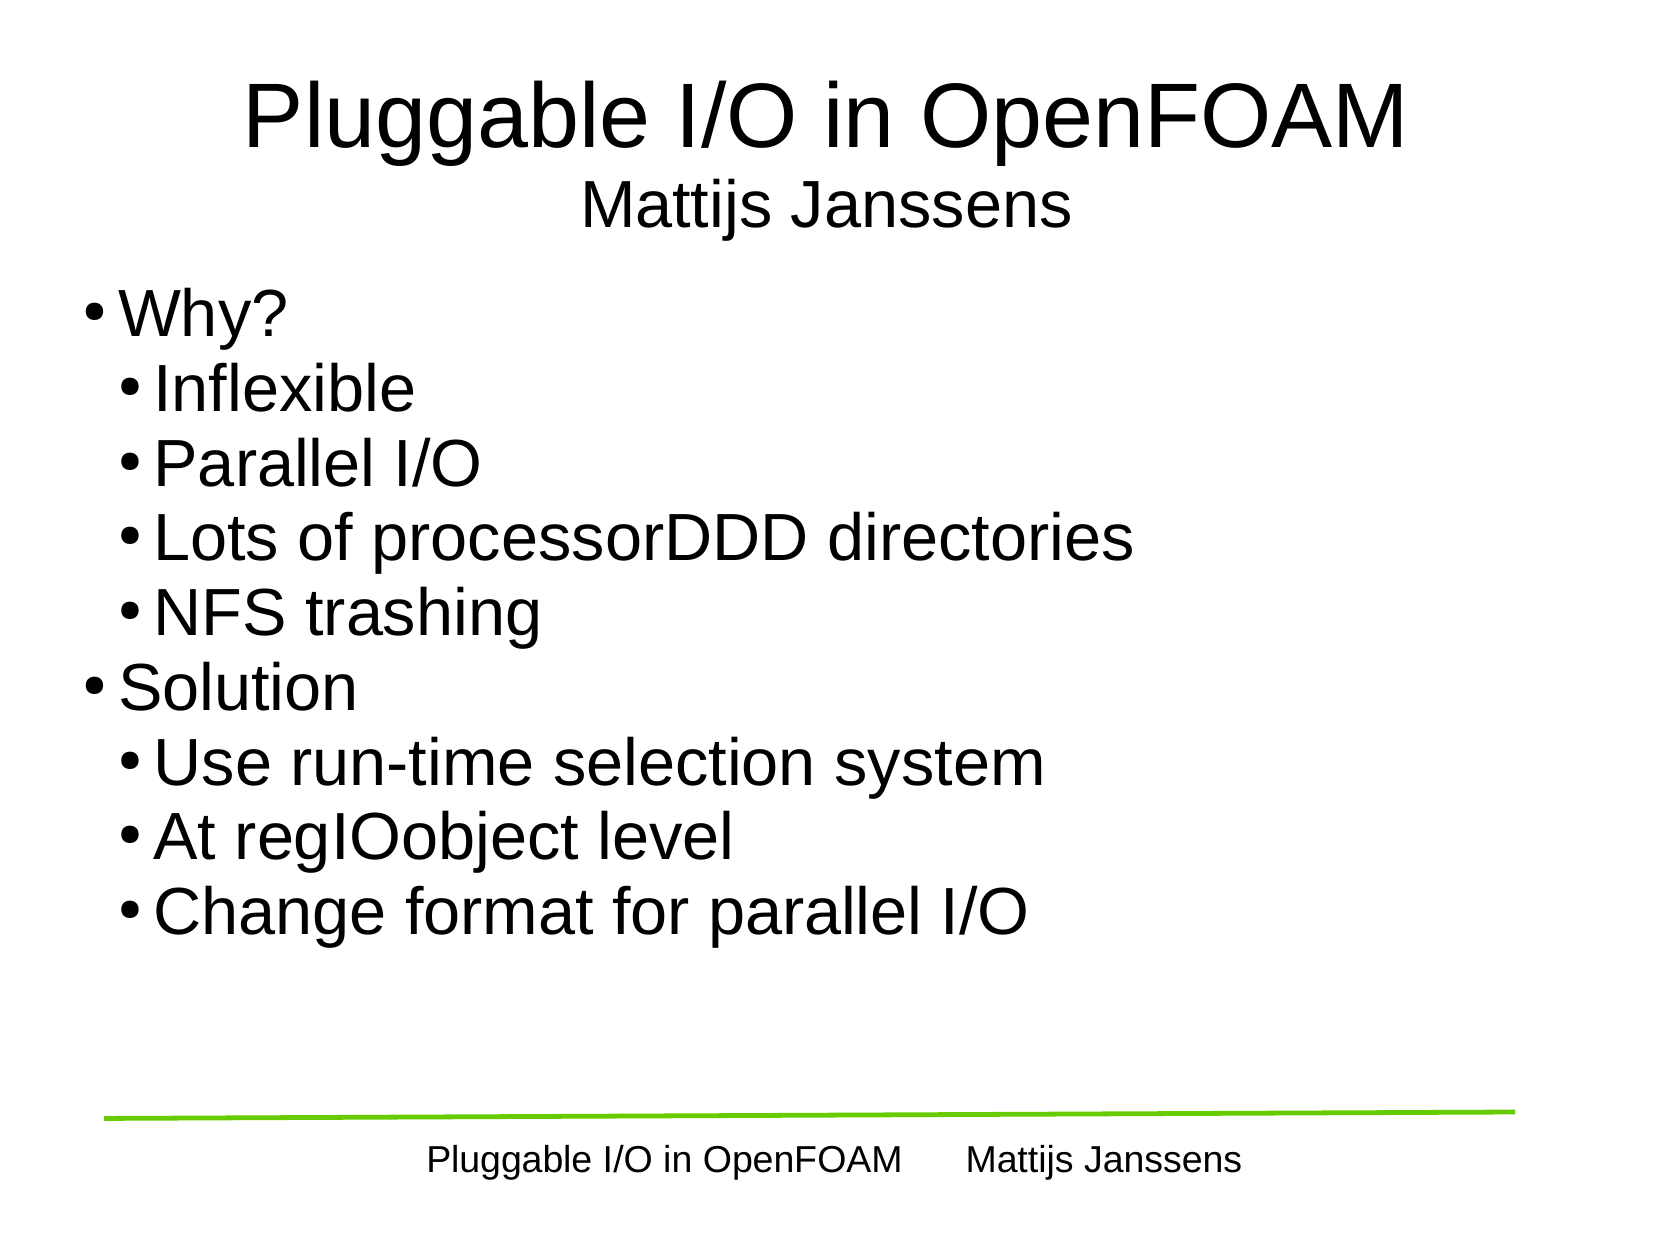

# Pluggable I/O in OpenFOAM Mattijs Janssens
Why?
Inflexible
Parallel I/O
Lots of processorDDD directories
NFS trashing
Solution
Use run-time selection system
At regIOobject level
Change format for parallel I/O